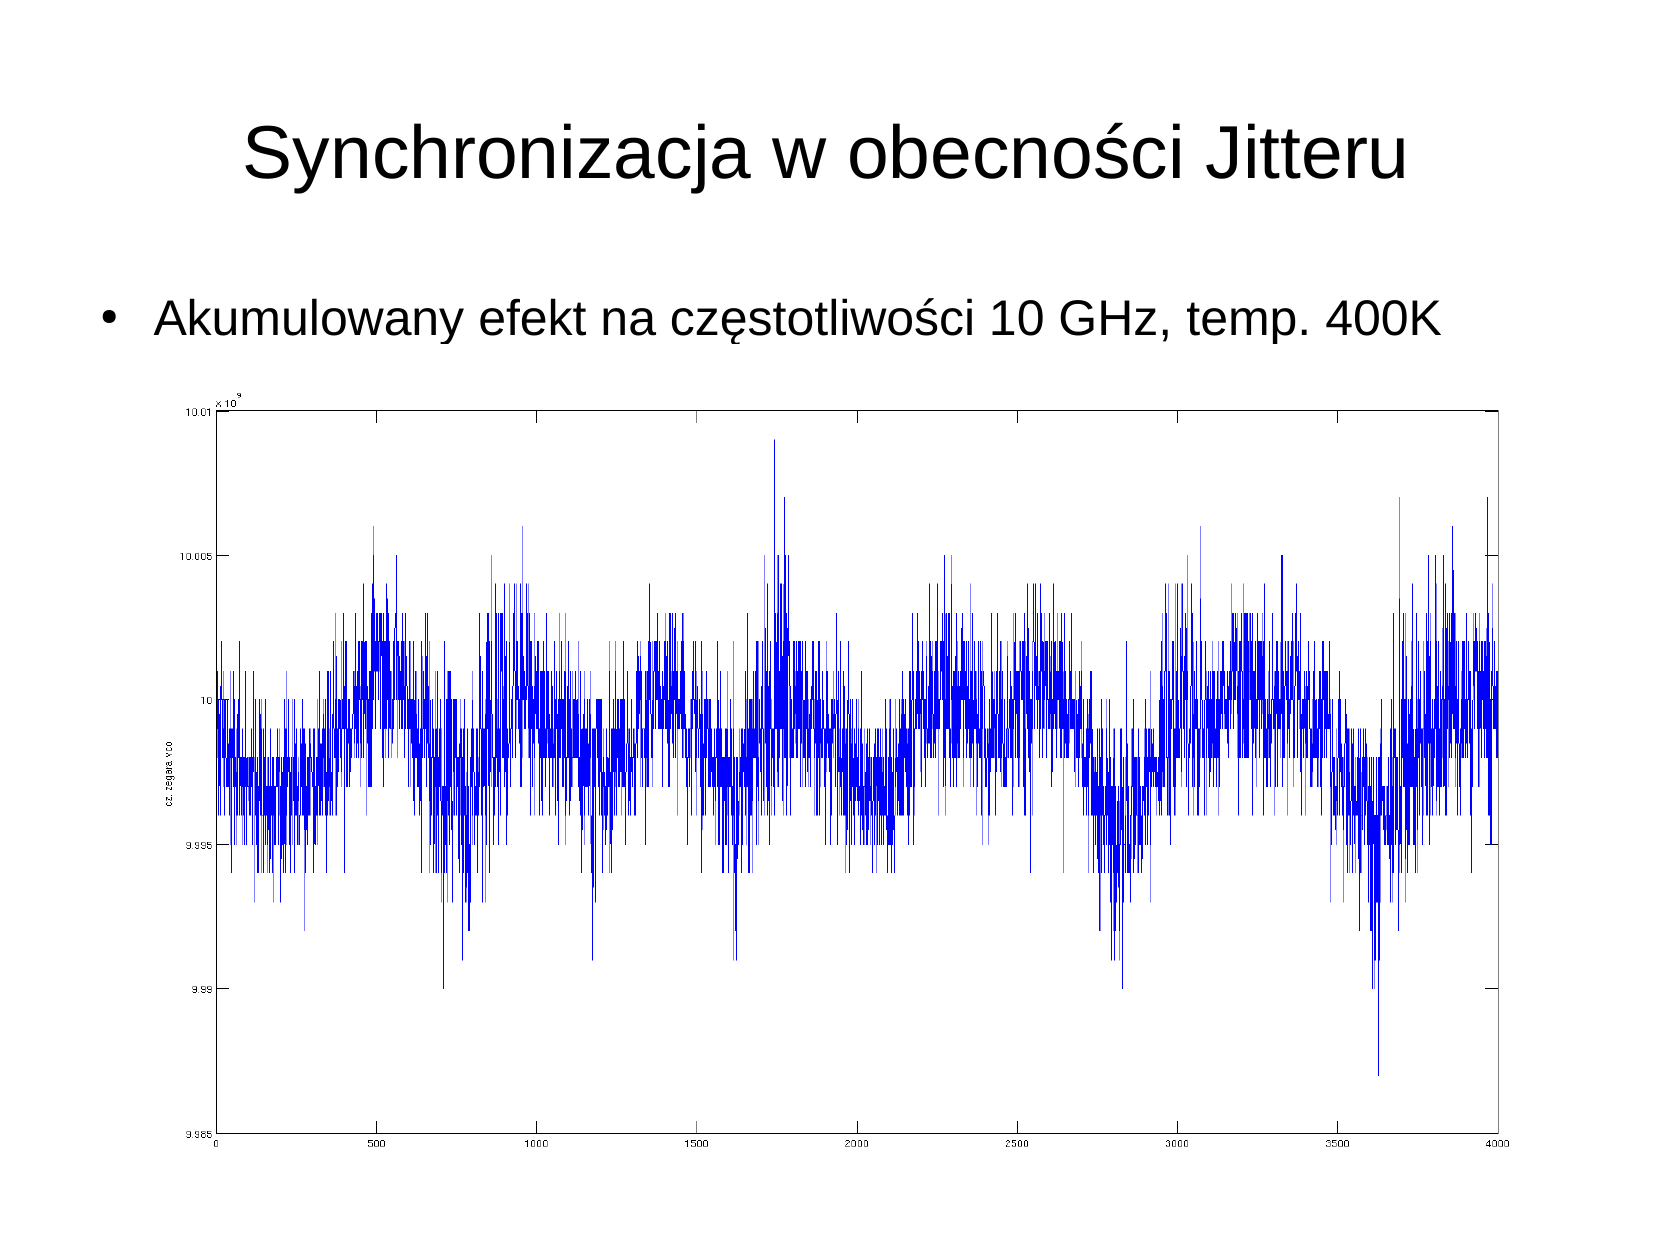

# Synchronizacja w obecności Jitteru
Akumulowany efekt na częstotliwości 10 GHz, temp. 400K